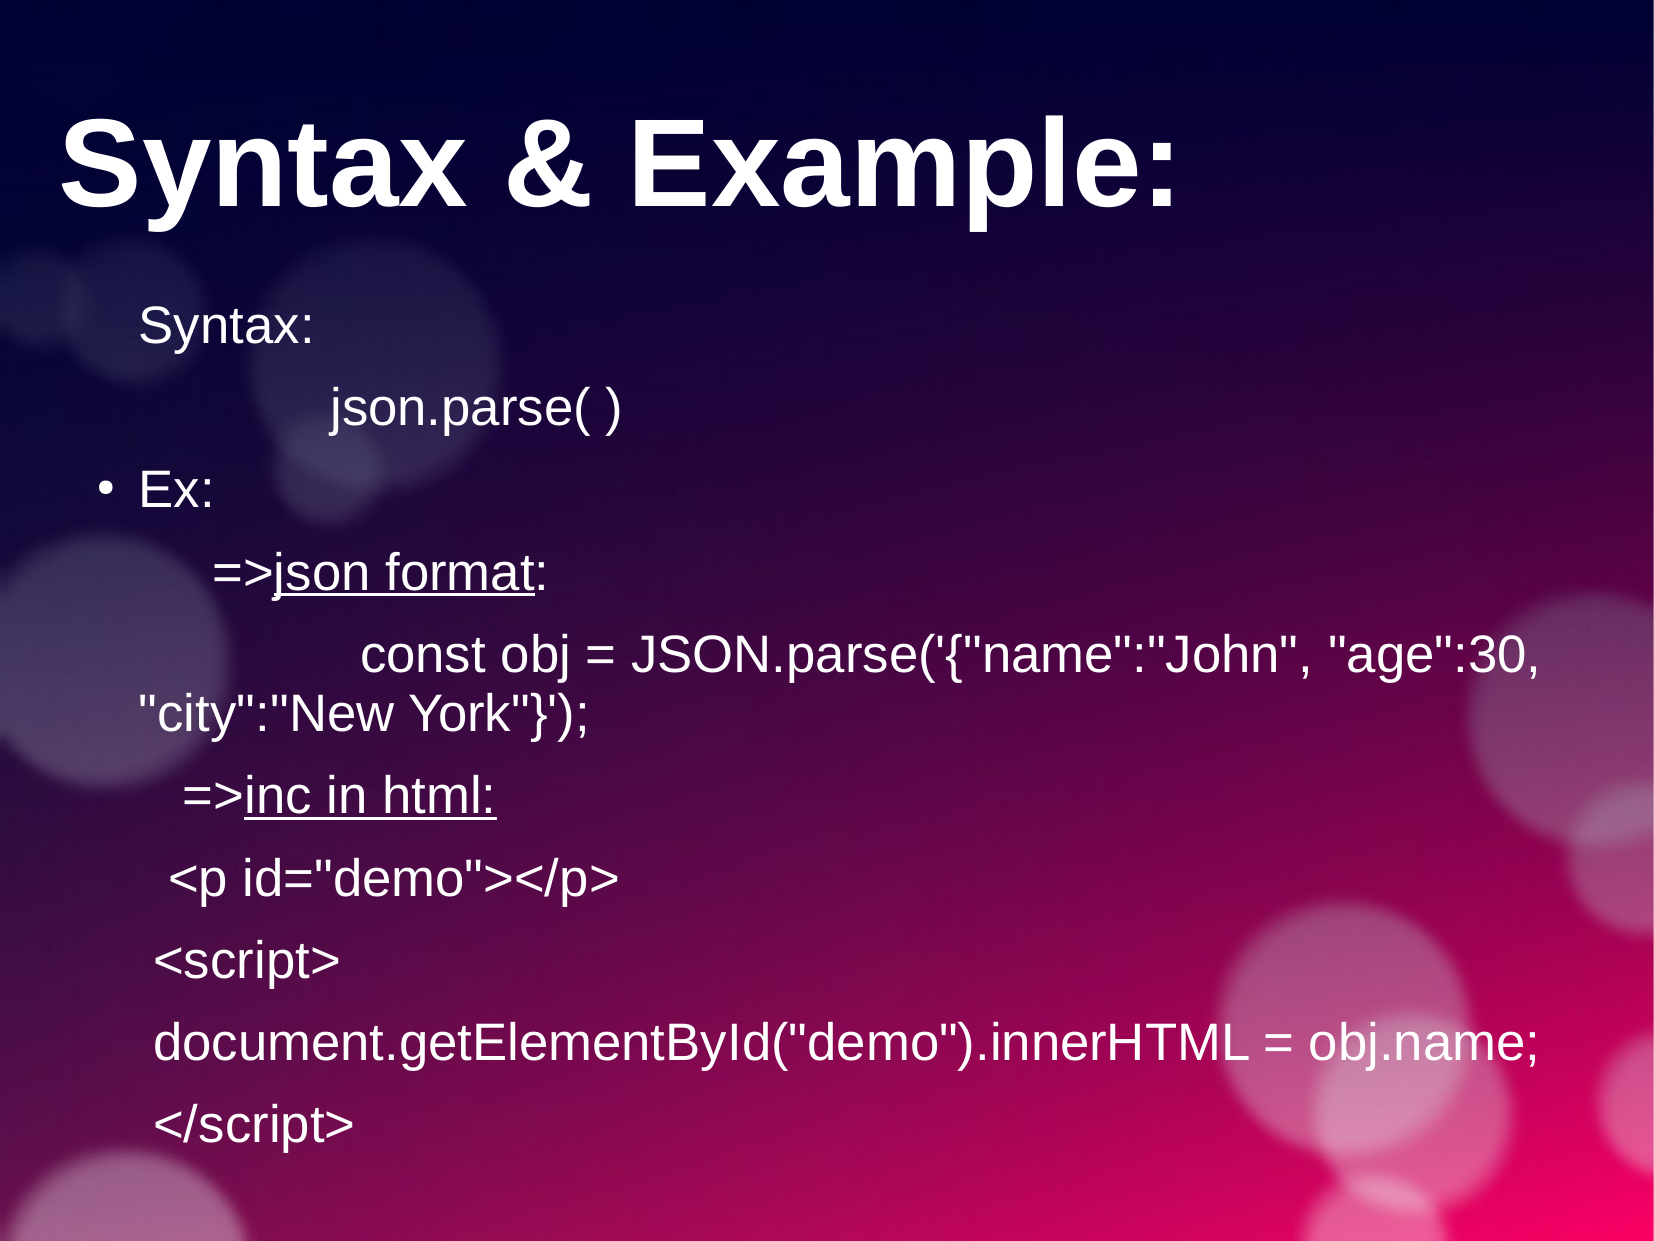

# Syntax & Example:
Syntax:
 json.parse( )
Ex:
 =>json format:
 const obj = JSON.parse('{"name":"John", "age":30, "city":"New York"}');
 =>inc in html:
 <p id="demo"></p>
 <script>
 document.getElementById("demo").innerHTML = obj.name;
 </script>